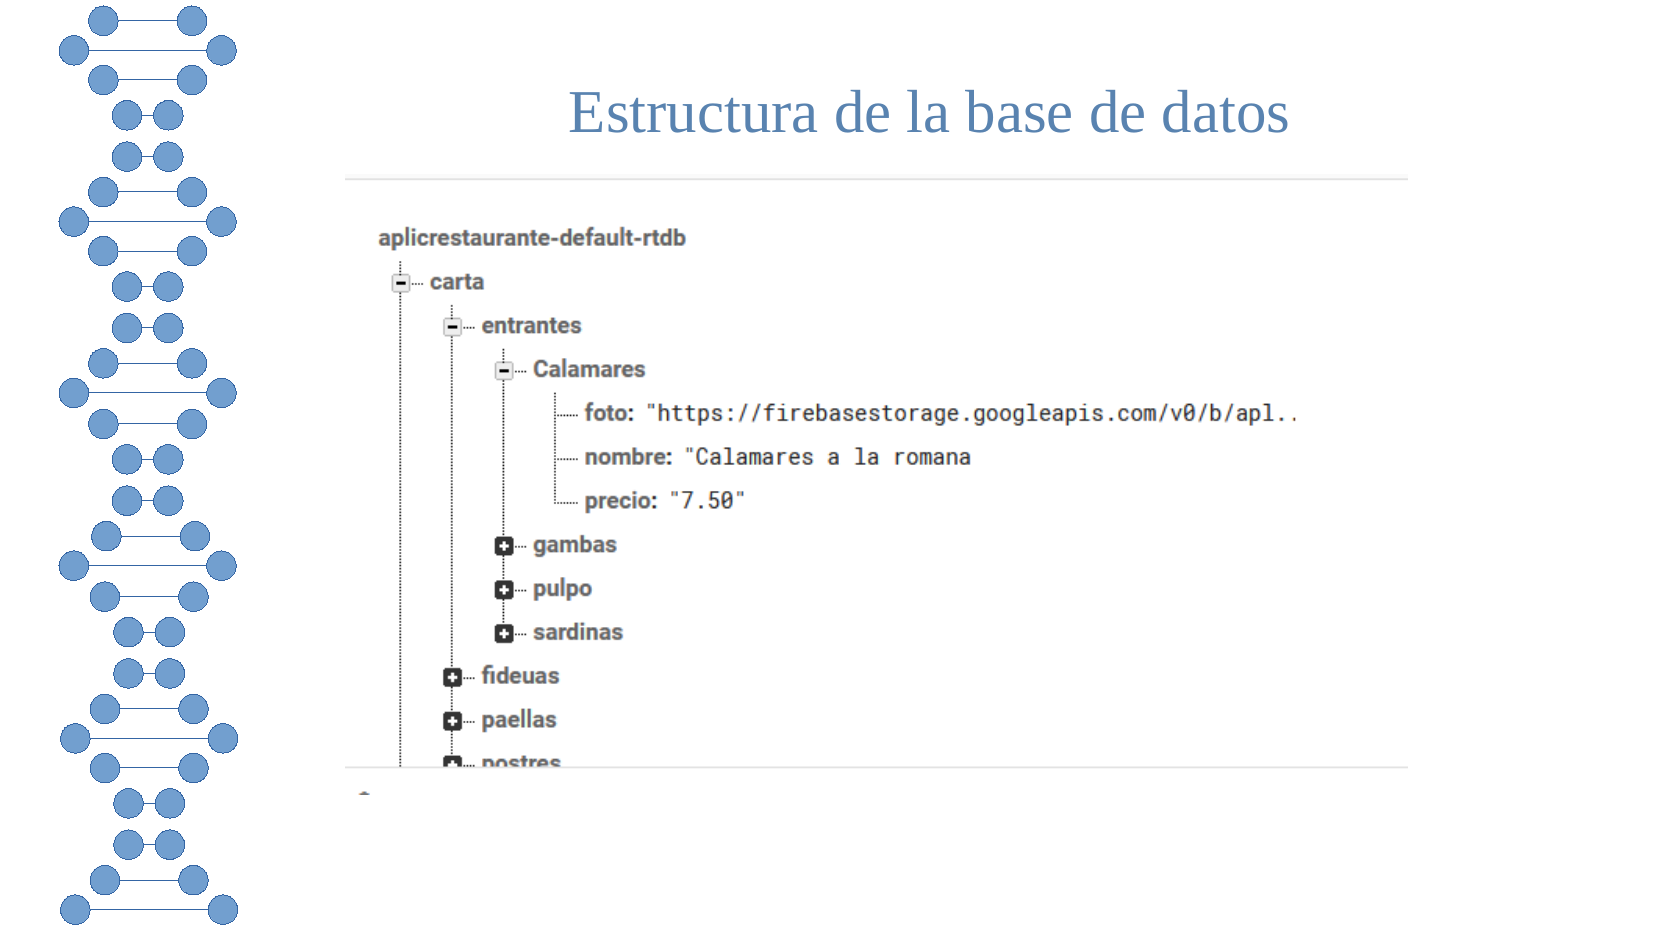

# Estructura de la base de datos